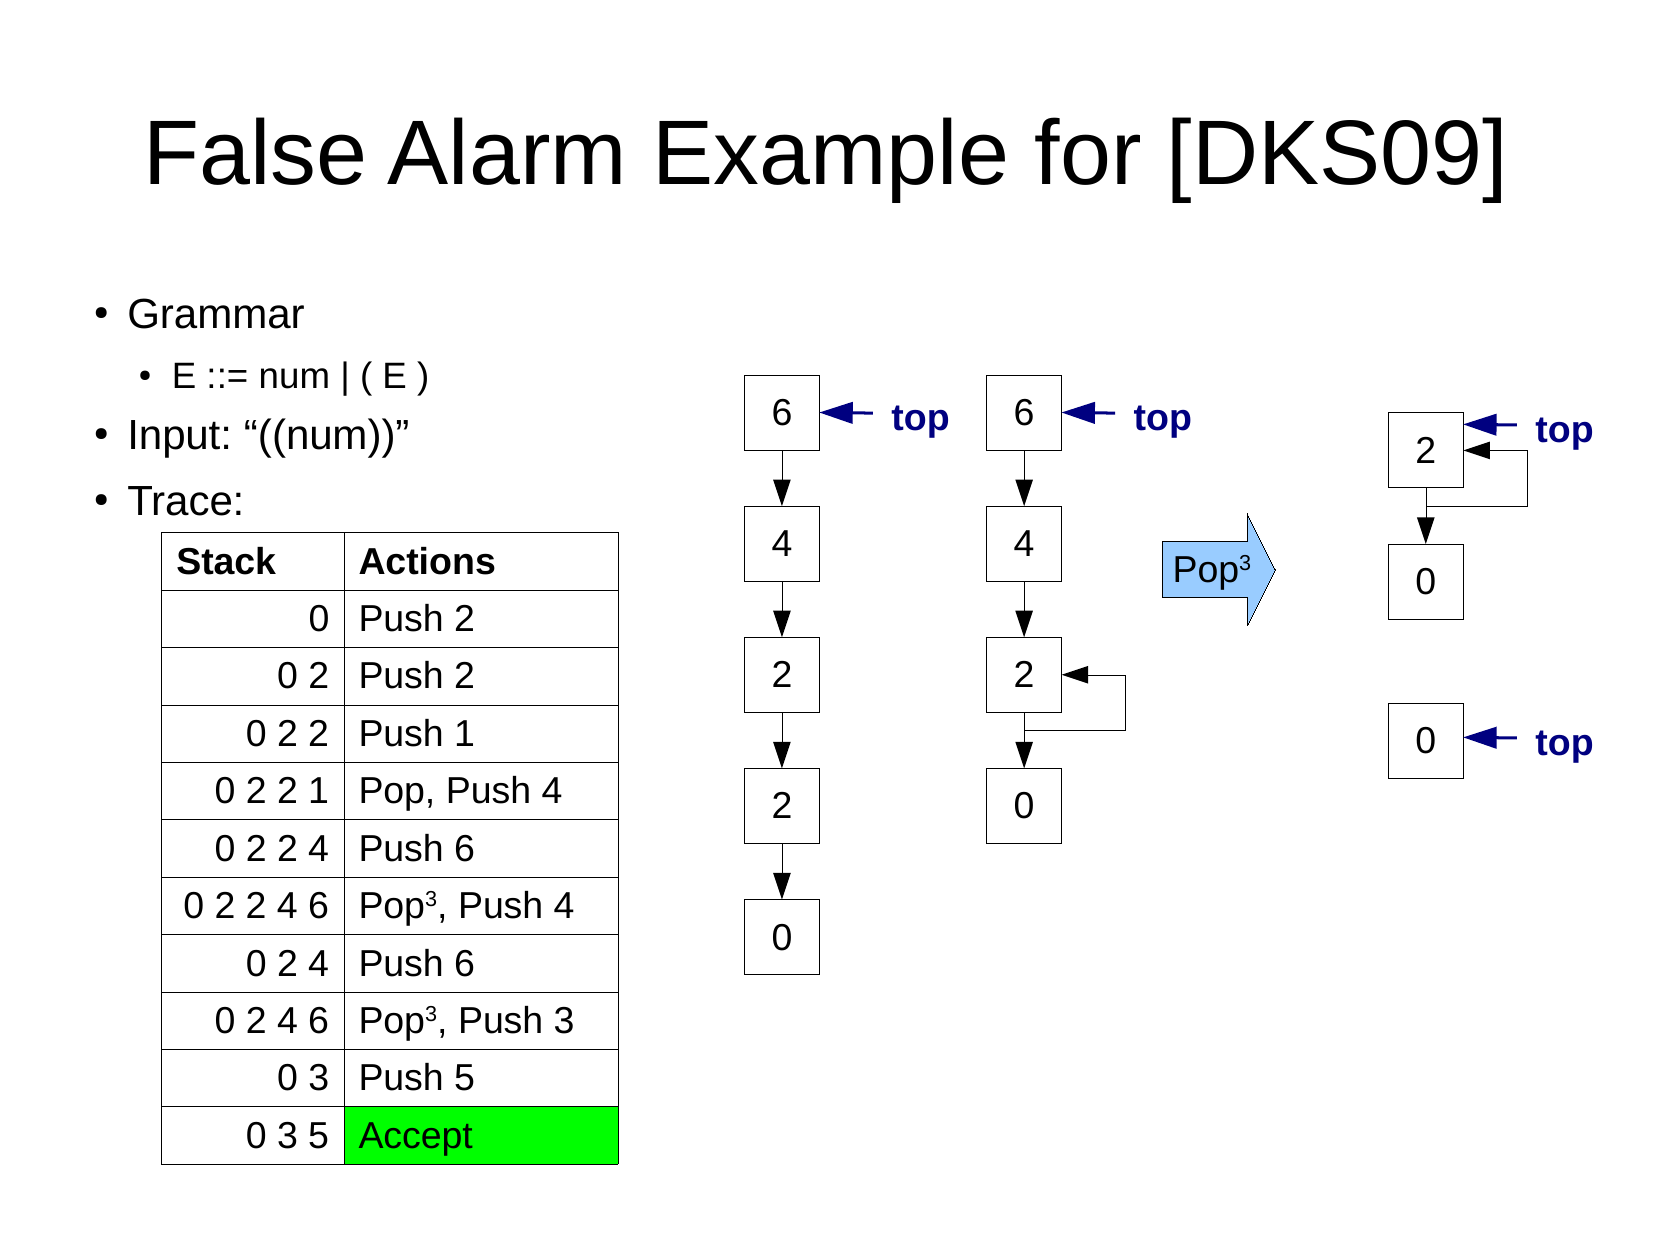

# False Alarm Example for [DKS09]
Grammar
E ::= num | ( E )
Input: “((num))”
Trace:
6
6
top
top
top
2
4
4
Pop3
| Stack | Actions |
| --- | --- |
| 0 | Push 2 |
| 0 2 | Push 2 |
| 0 2 2 | Push 1 |
| 0 2 2 1 | Pop, Push 4 |
| 0 2 2 4 | Push 6 |
| 0 2 2 4 6 | Pop3, Push 4 |
| 0 2 4 | Push 6 |
| 0 2 4 6 | Pop3, Push 3 |
| 0 3 | Push 5 |
| 0 3 5 | Accept |
0
2
2
0
top
2
0
0